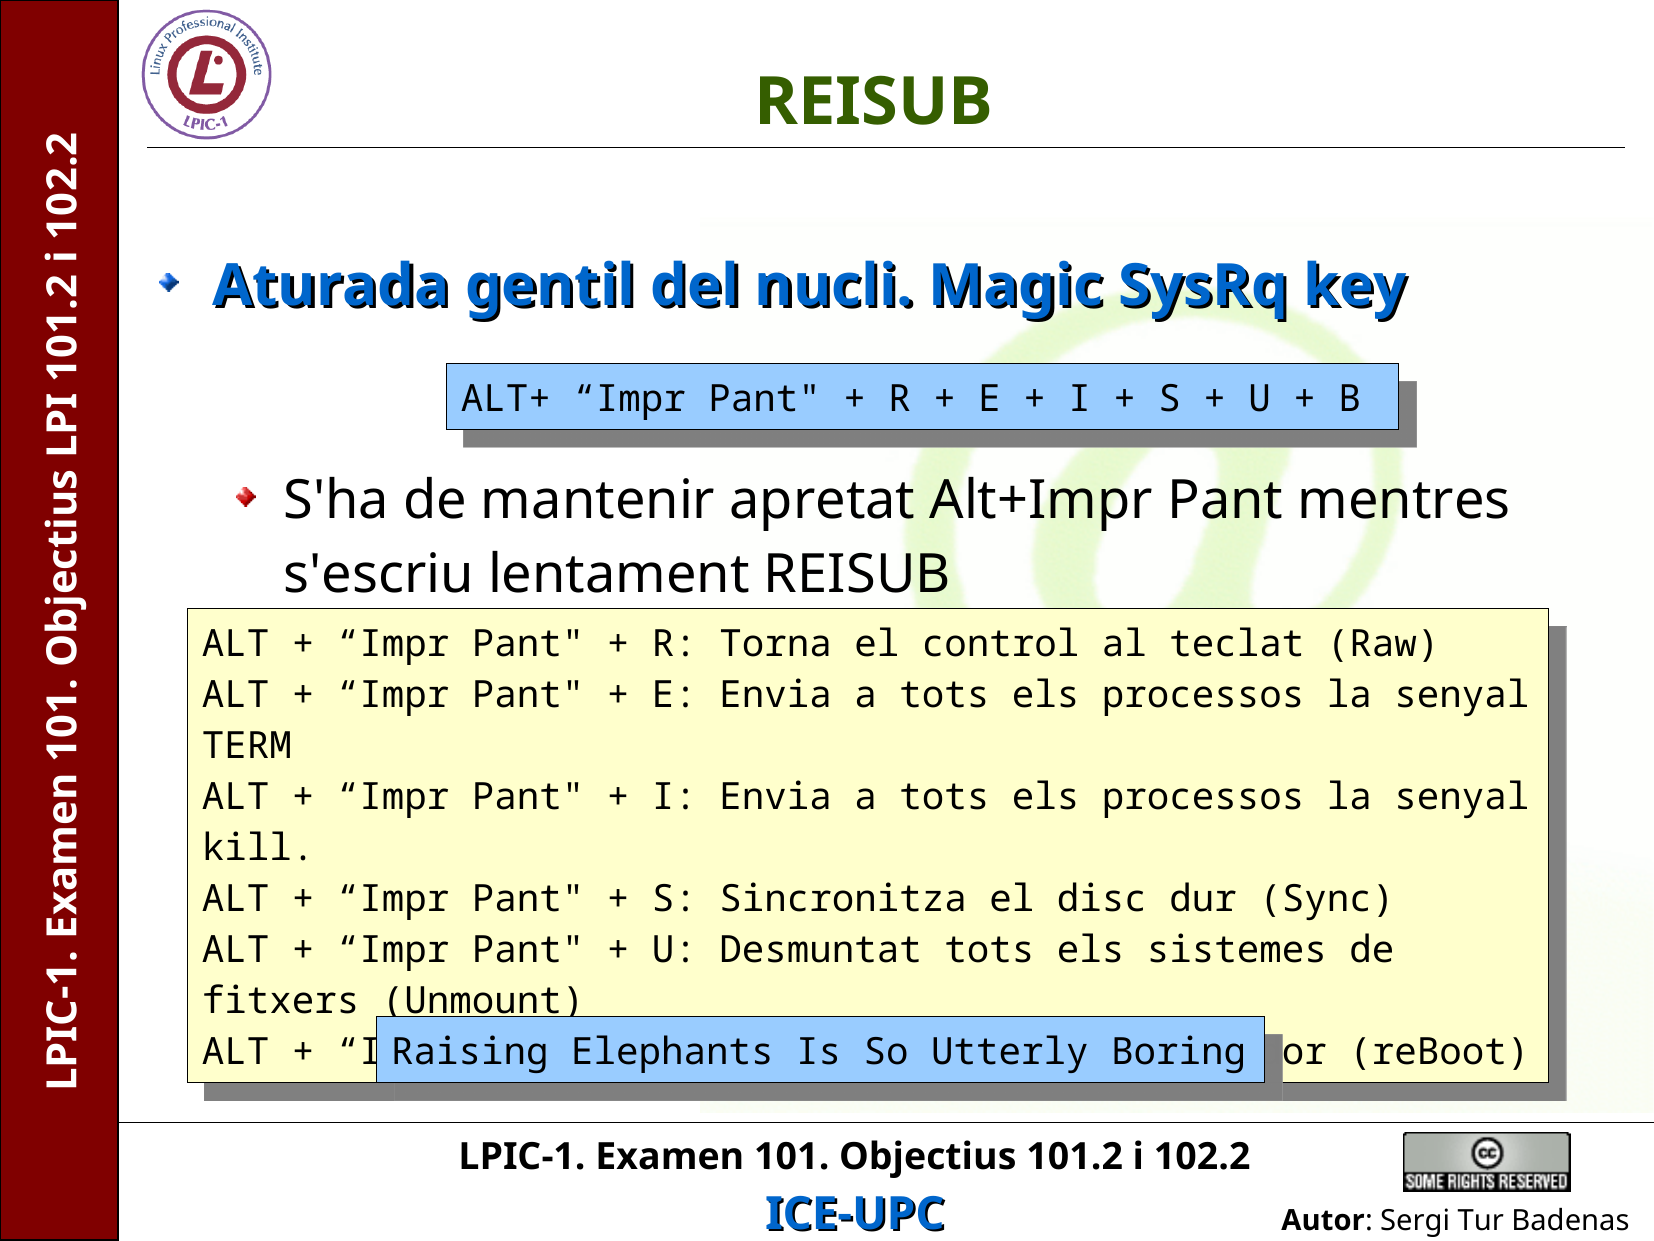

# REISUB
Aturada gentil del nucli. Magic SysRq key
S'ha de mantenir apretat Alt+Impr Pant mentres s'escriu lentament REISUB
ALT+ “Impr Pant" + R + E + I + S + U + B
ALT + “Impr Pant" + R: Torna el control al teclat (Raw)
ALT + “Impr Pant" + E: Envia a tots els processos la senyal TERM
ALT + “Impr Pant" + I: Envia a tots els processos la senyal kill.
ALT + “Impr Pant" + S: Sincronitza el disc dur (Sync)
ALT + “Impr Pant" + U: Desmuntat tots els sistemes de fitxers (Unmount)
ALT + “Impr Pant" + B: Torna a iniciar l'ordinador (reBoot)
Raising Elephants Is So Utterly Boring